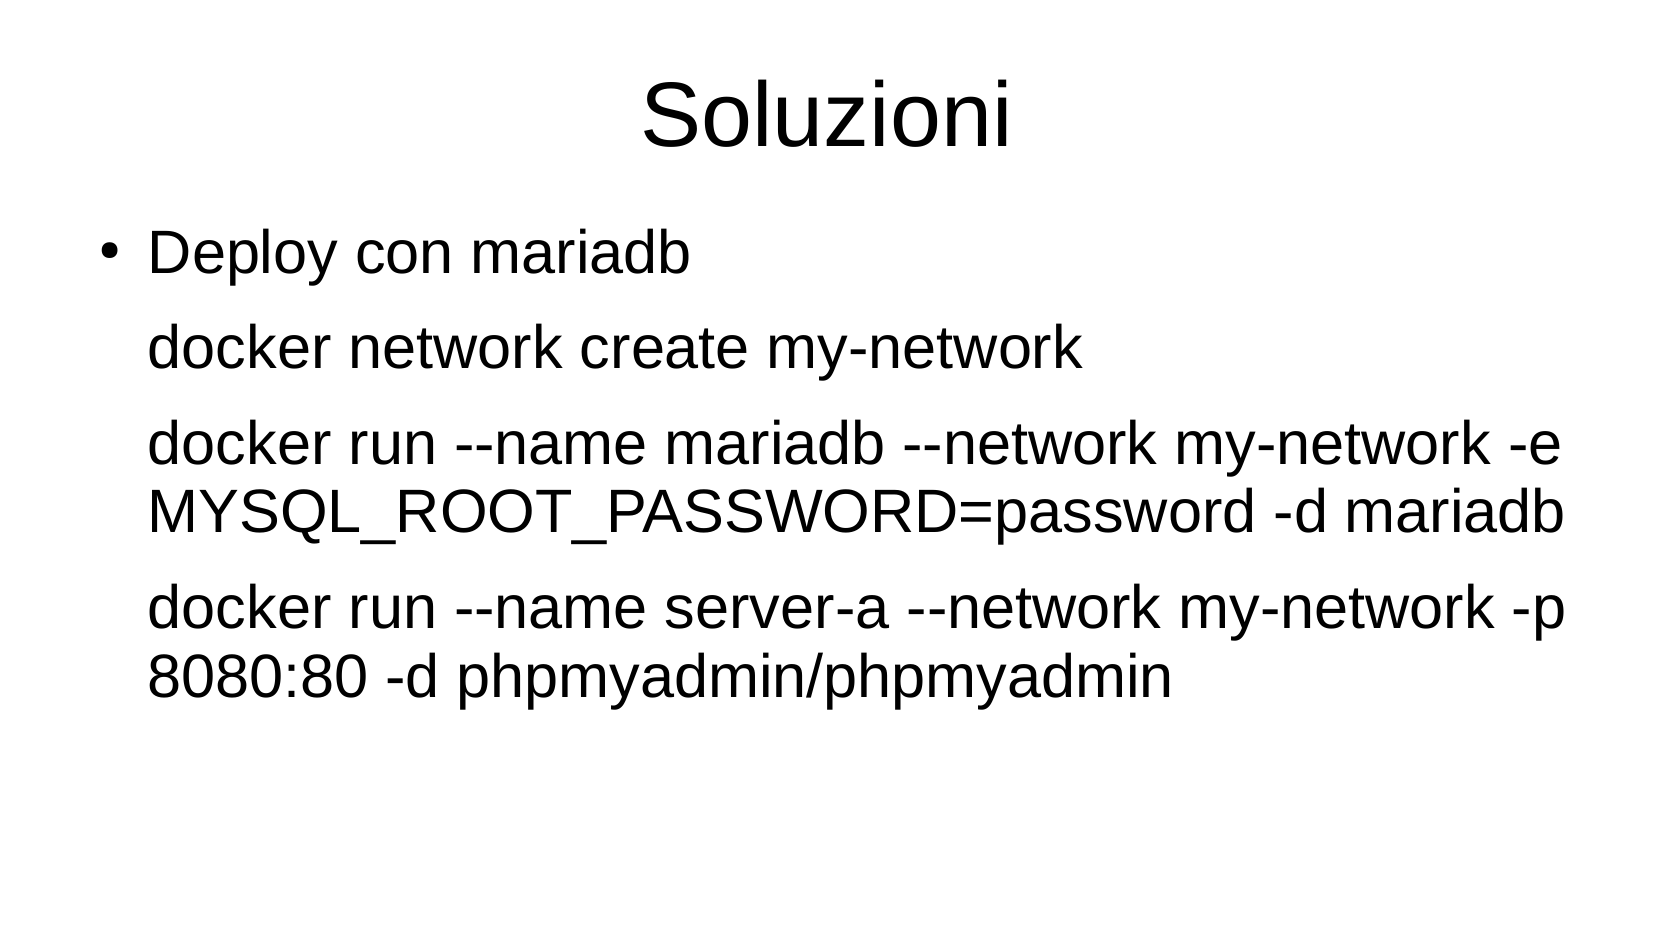

# Soluzioni
Deploy con mariadb
docker network create my-network
docker run --name mariadb --network my-network -e MYSQL_ROOT_PASSWORD=password -d mariadb
docker run --name server-a --network my-network -p 8080:80 -d phpmyadmin/phpmyadmin